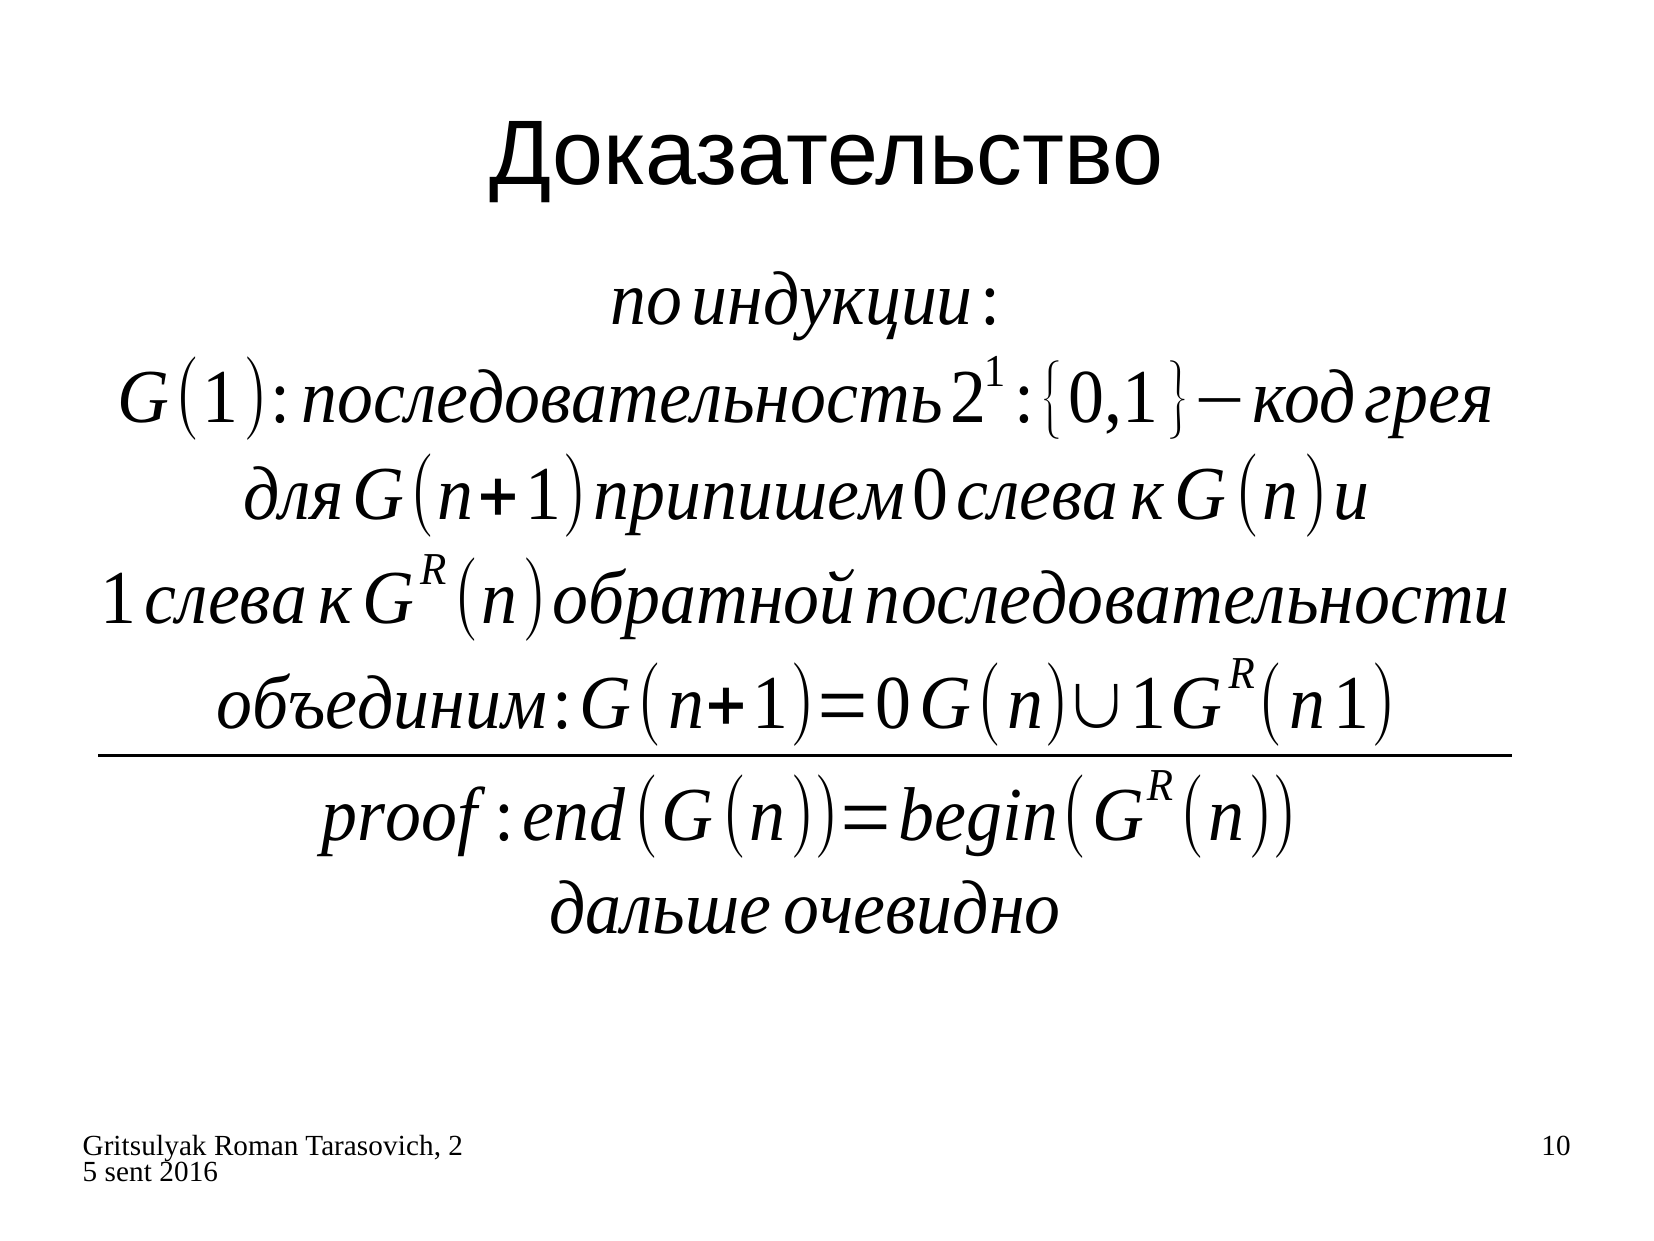

# Доказательство
Gritsulyak Roman Tarasovich, 25 sent 2016
10